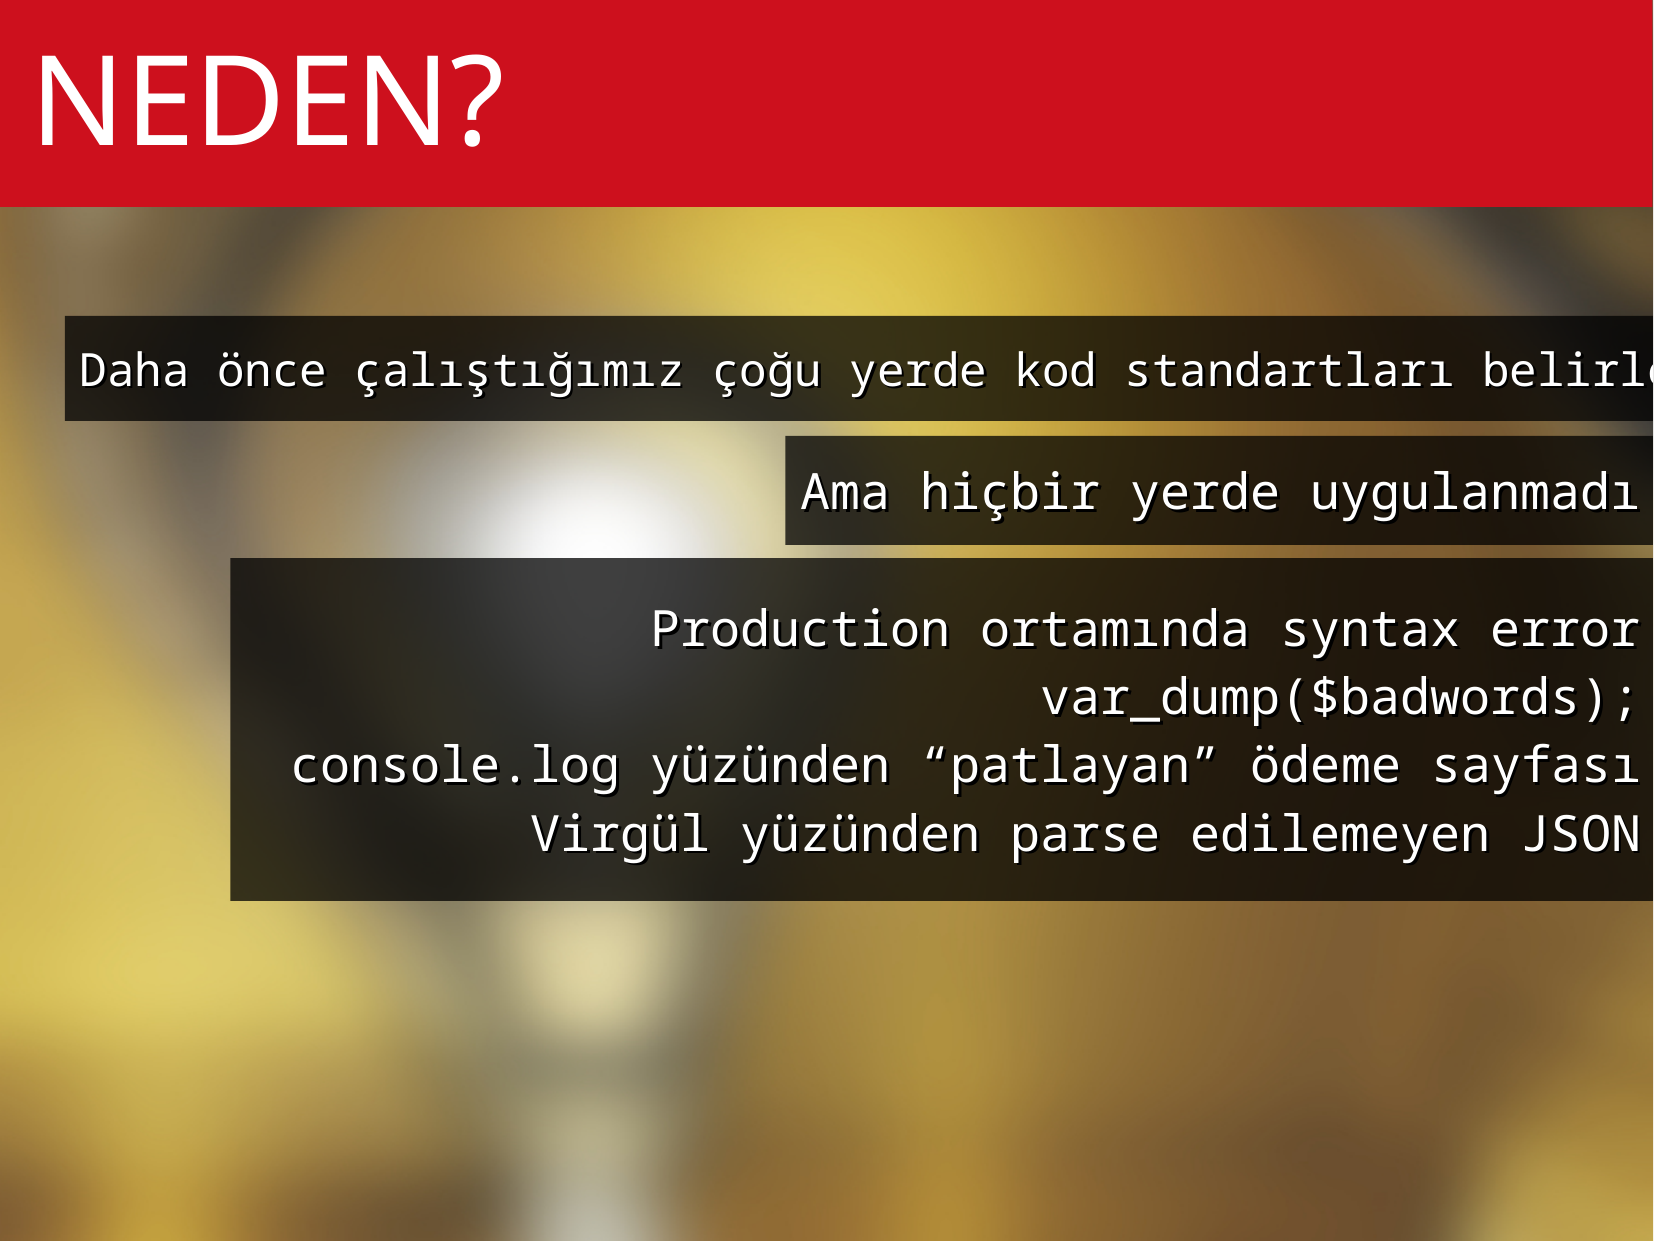

# NEDEN?
Daha önce çalıştığımız çoğu yerde kod standartları belirlendi
Ama hiçbir yerde uygulanmadı
Production ortamında syntax error
var_dump($badwords);
console.log yüzünden “patlayan” ödeme sayfası
Virgül yüzünden parse edilemeyen JSON